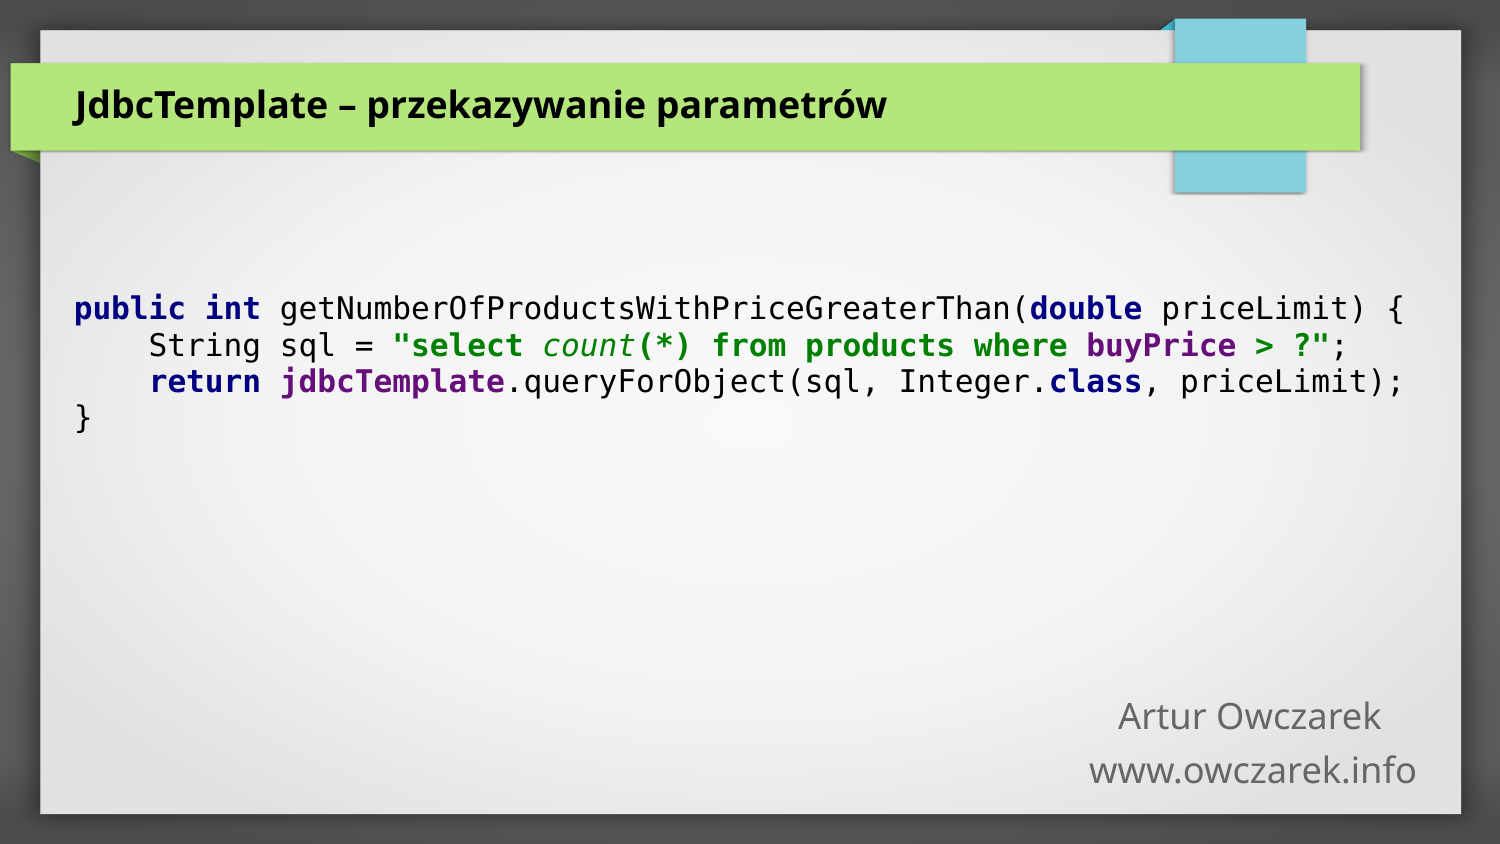

# JdbcTemplate – przekazywanie parametrów
public int getNumberOfProductsWithPriceGreaterThan(double priceLimit) {
 String sql = "select count(*) from products where buyPrice > ?";
 return jdbcTemplate.queryForObject(sql, Integer.class, priceLimit);
}
Artur Owczarek
www.owczarek.info